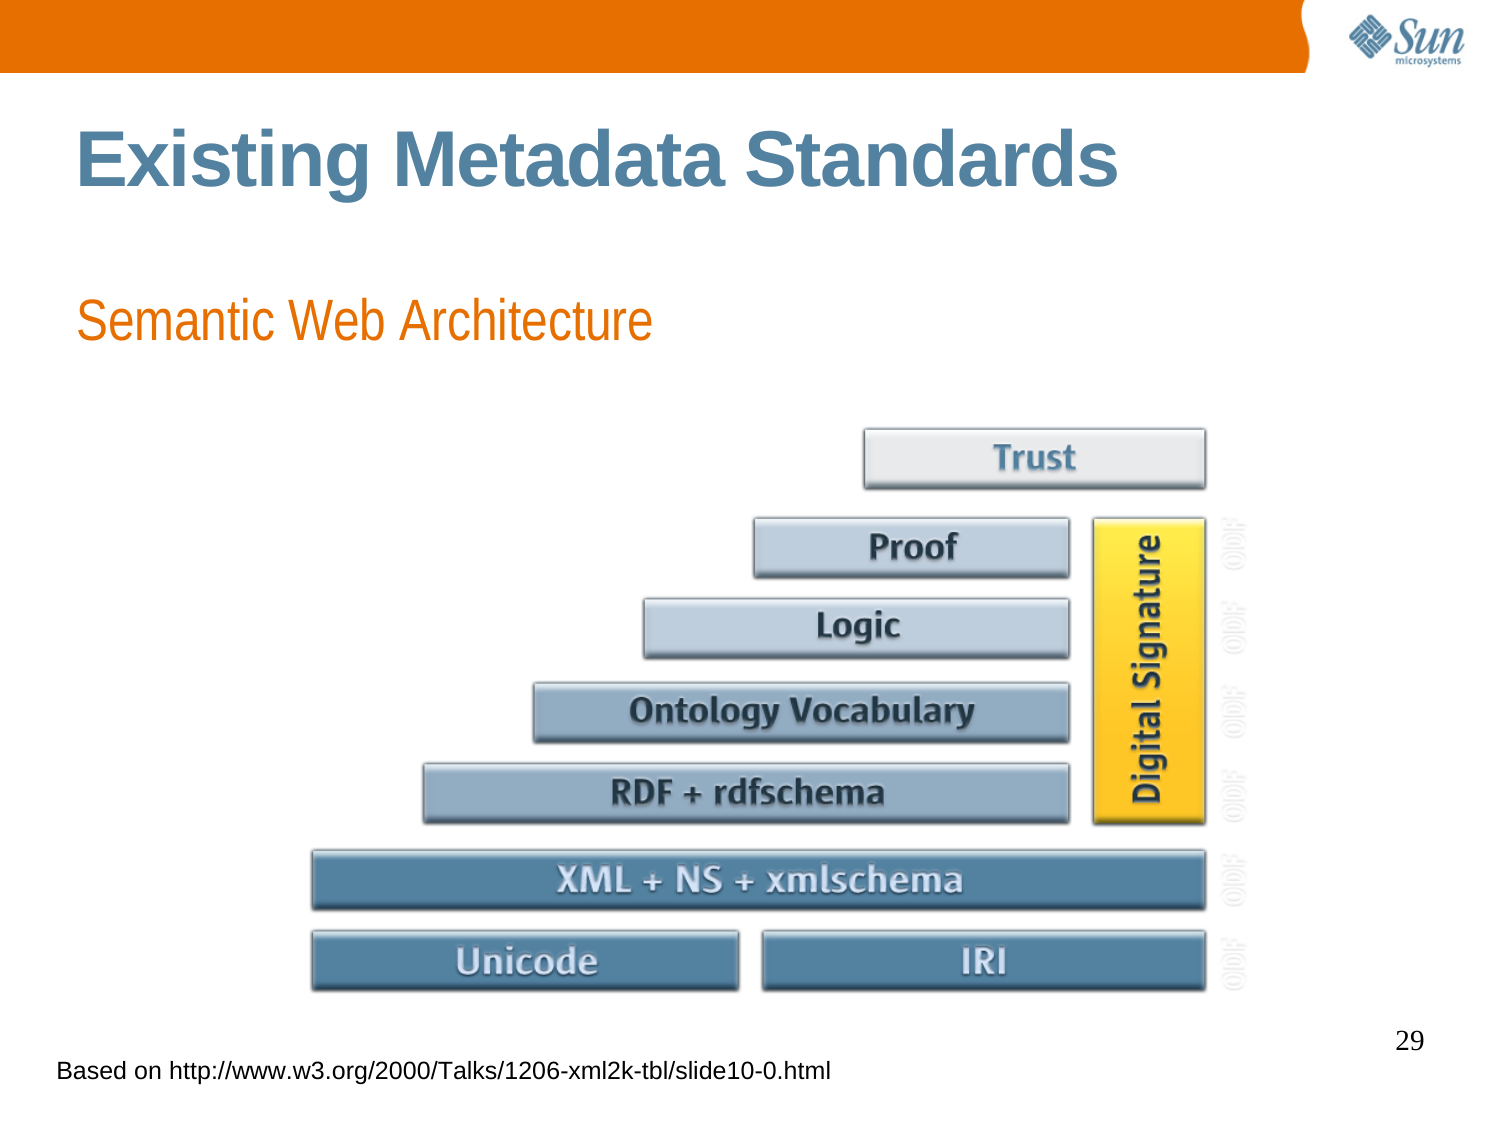

# Existing Metadata Standards
Semantic Web Architecture
29
Based on http://www.w3.org/2000/Talks/1206-xml2k-tbl/slide10-0.html